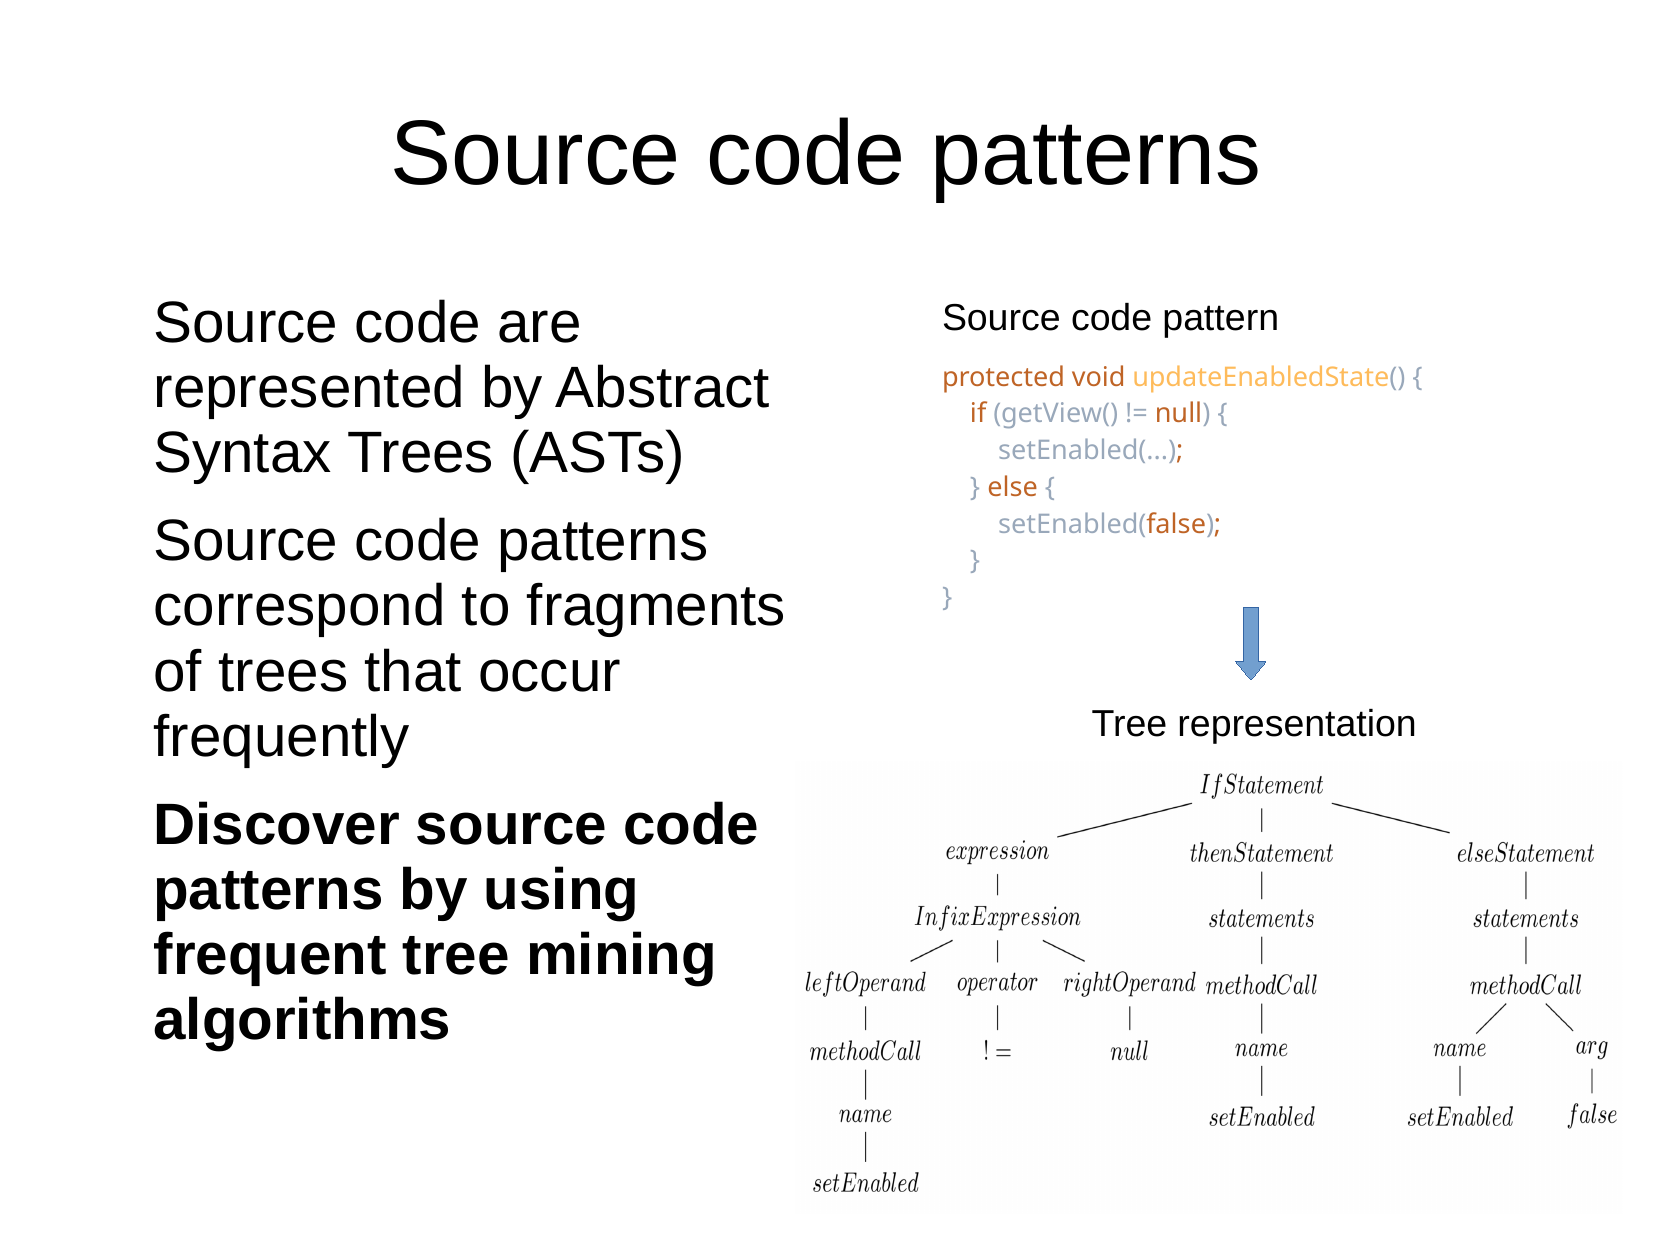

# Source code patterns
Source code are represented by Abstract Syntax Trees (ASTs)
Source code patterns correspond to fragments of trees that occur frequently
Discover source code patterns by using frequent tree mining algorithms
Source code pattern
protected void updateEnabledState() {
 if (getView() != null) {
 setEnabled(...);
 } else {
 setEnabled(false);
 }
}
Tree representation
6